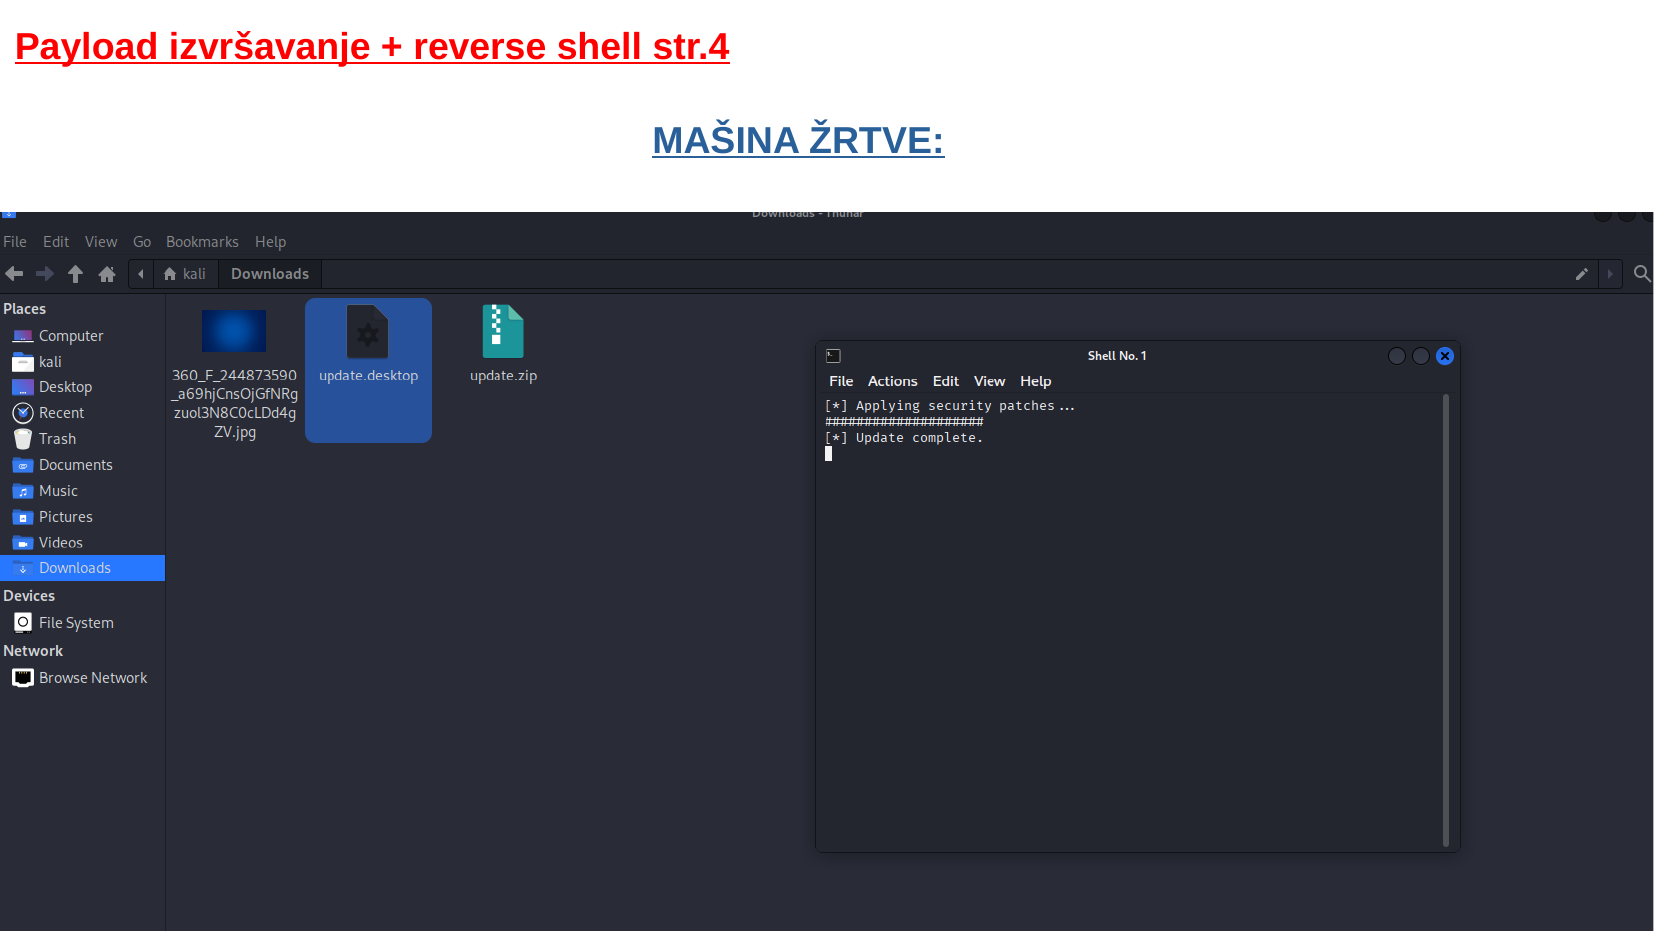

Payload izvršavanje + reverse shell str.4
MAŠINA ŽRTVE:
10